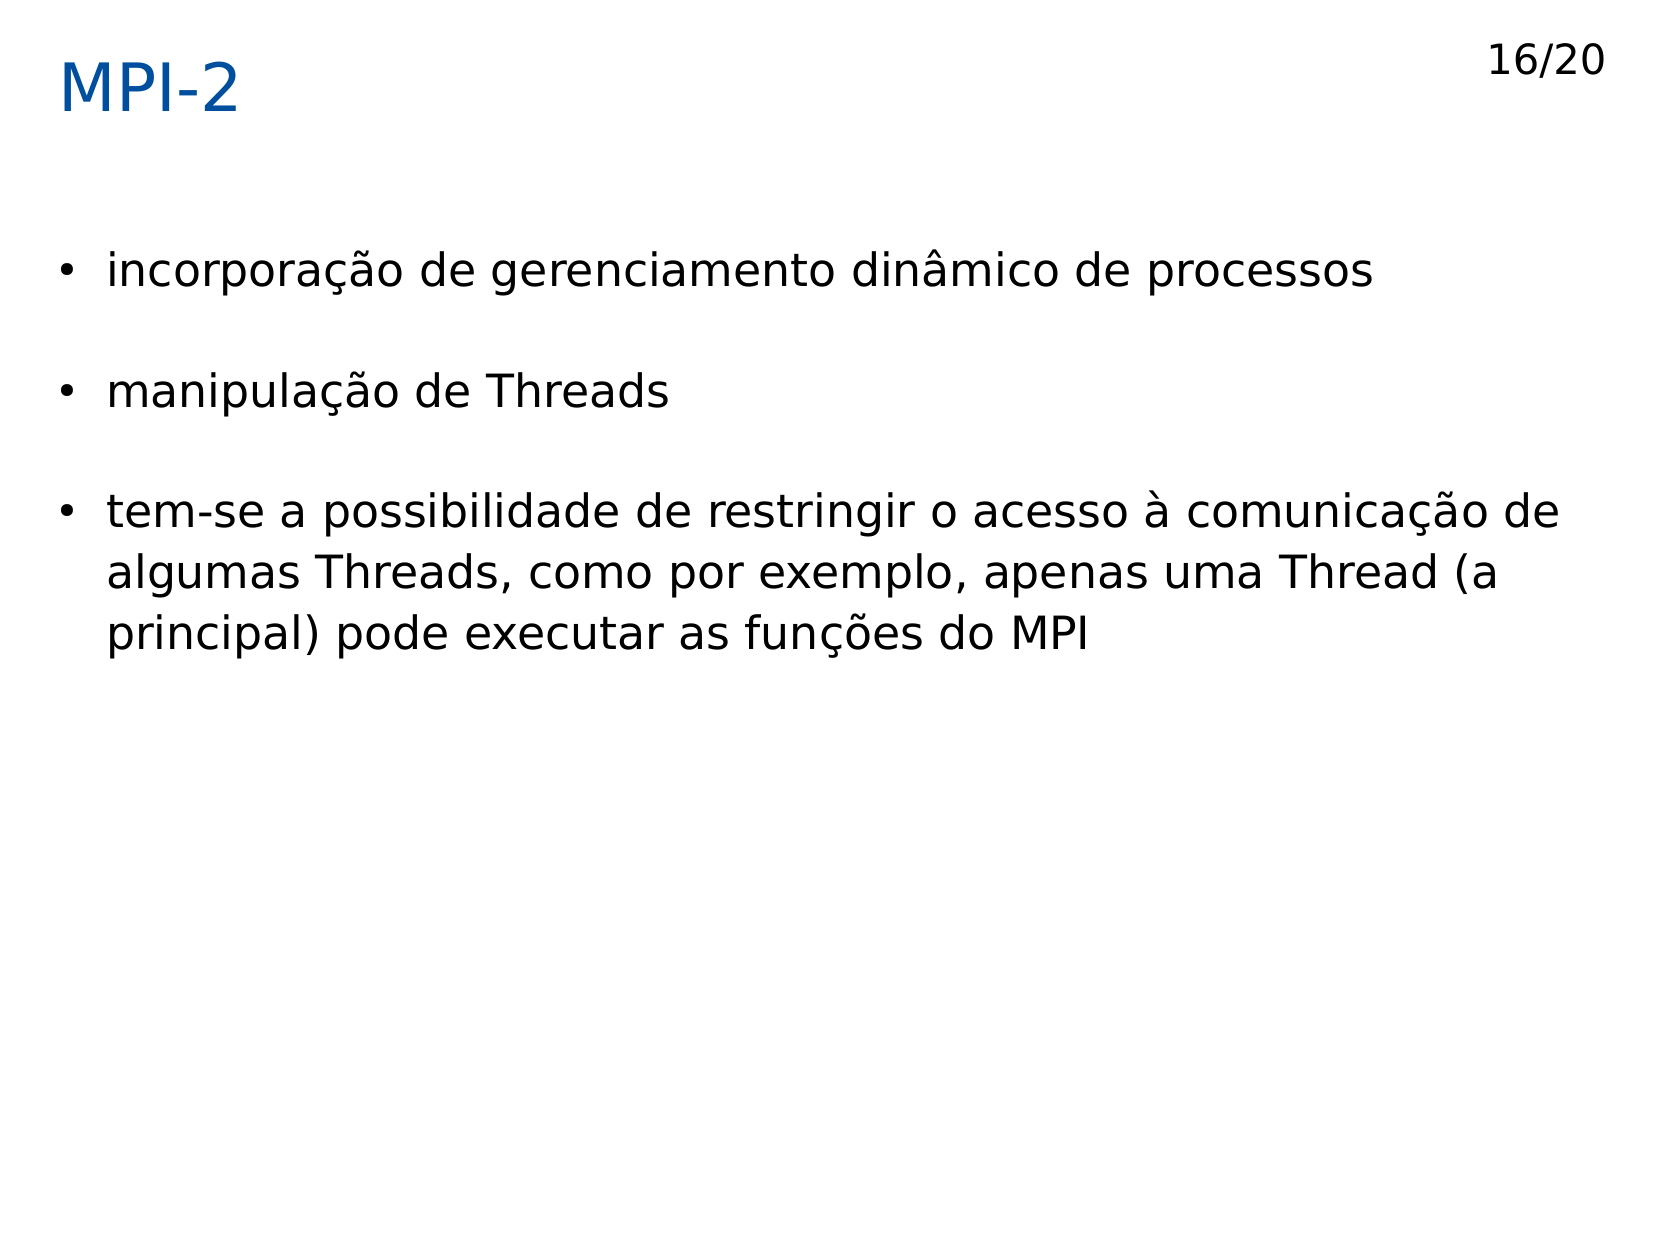

# MPI-2
16
incorporação de gerenciamento dinâmico de processos
manipulação de Threads
tem-se a possibilidade de restringir o acesso à comunicação de algumas Threads, como por exemplo, apenas uma Thread (a principal) pode executar as funções do MPI